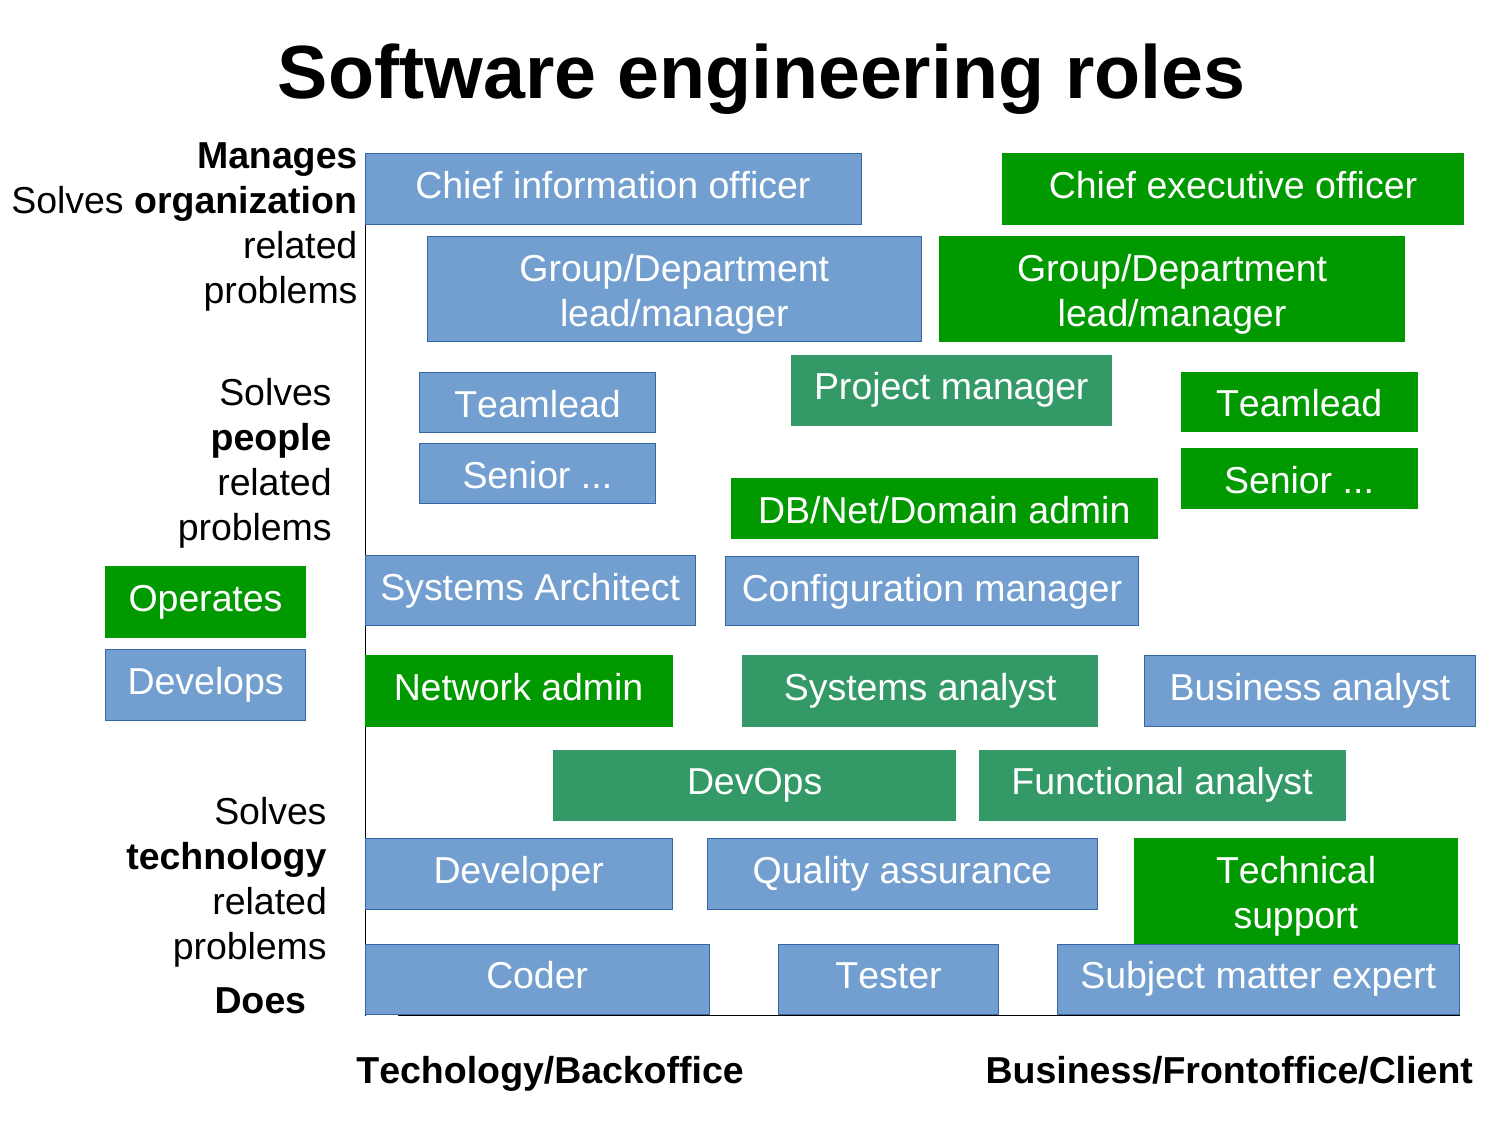

# Software engineering roles
Manages
Solves organization
related
problems
Chief information officer
Chief executive officer
Group/Department lead/manager
Group/Department lead/manager
Project manager
Teamlead
Teamlead
Senior ...
Senior ...
Solves
people related
problems
DB/Net/Domain admin
Systems Architect
Configuration manager
Network admin
Systems analyst
Business analyst
DevOps
Functional analyst
Operates
Develops
Solves technology related problems
Developer
Quality assurance
Technical support
Coder
Tester
Subject matter expert
Does
Techology/Backoffice
Business/Frontoffice/Client